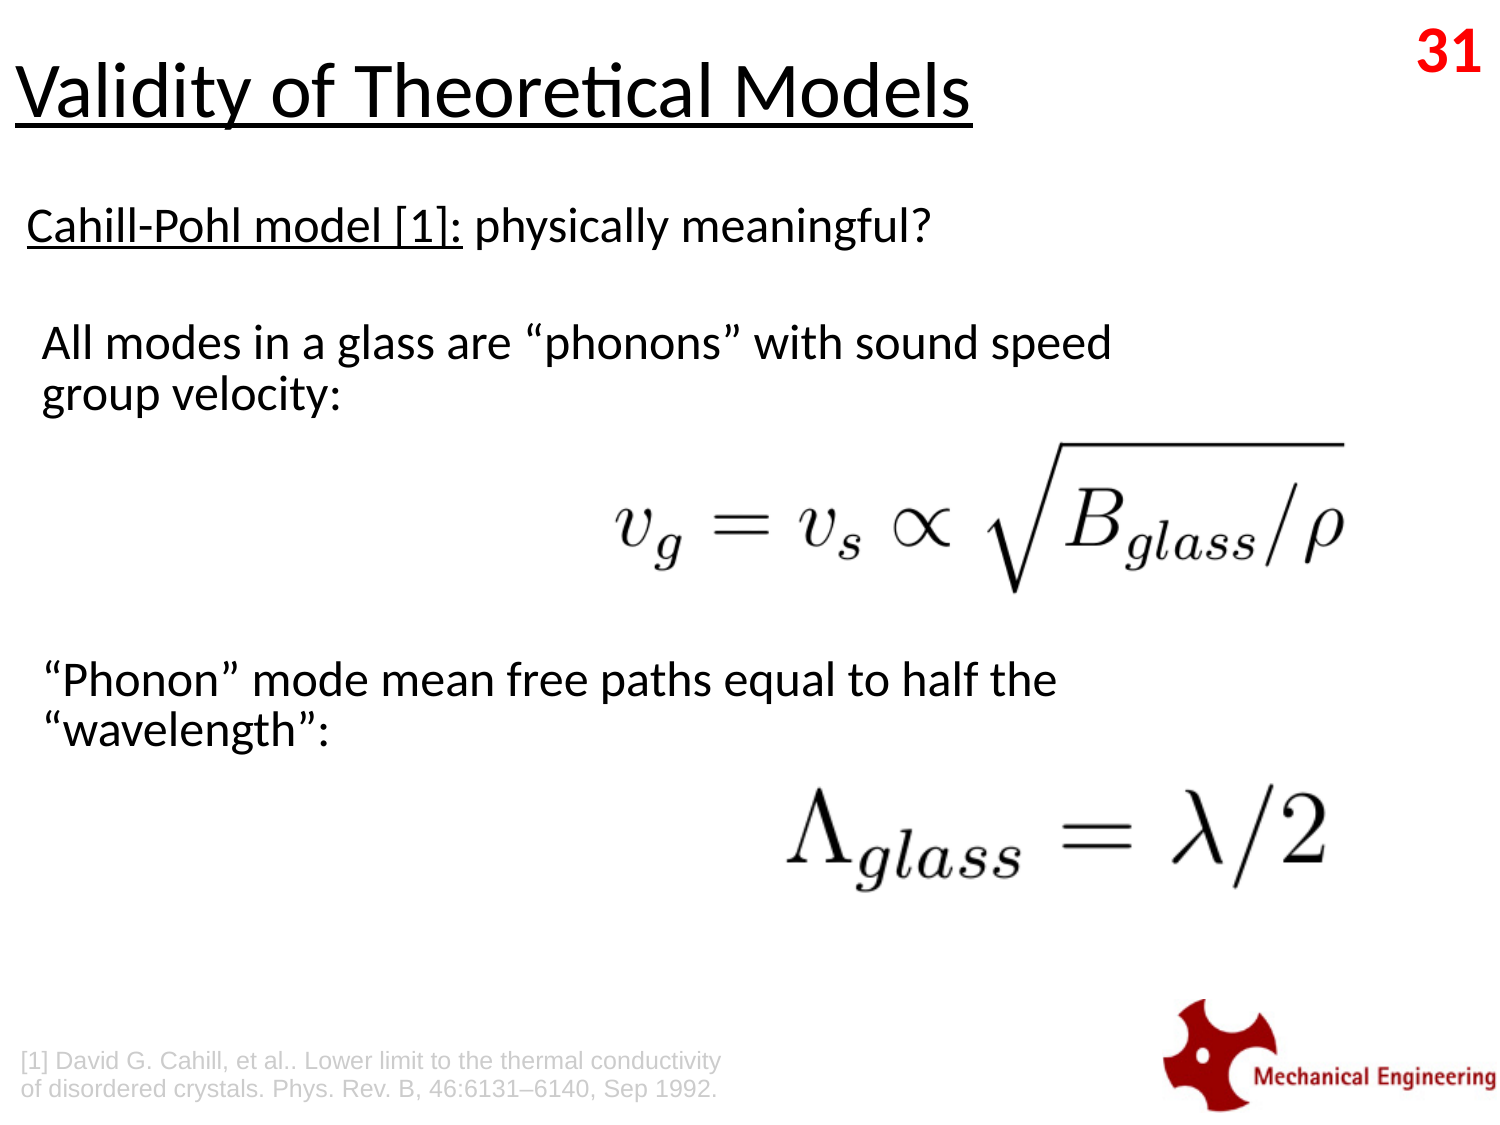

# Validity of Theoretical Models
31
Cahill-Pohl model [1]: physically meaningful?
All modes in a glass are “phonons” with sound speed group velocity:
“Phonon” mode mean free paths equal to half the “wavelength”:
[1] David G. Cahill, et al.. Lower limit to the thermal conductivity
of disordered crystals. Phys. Rev. B, 46:6131–6140, Sep 1992.